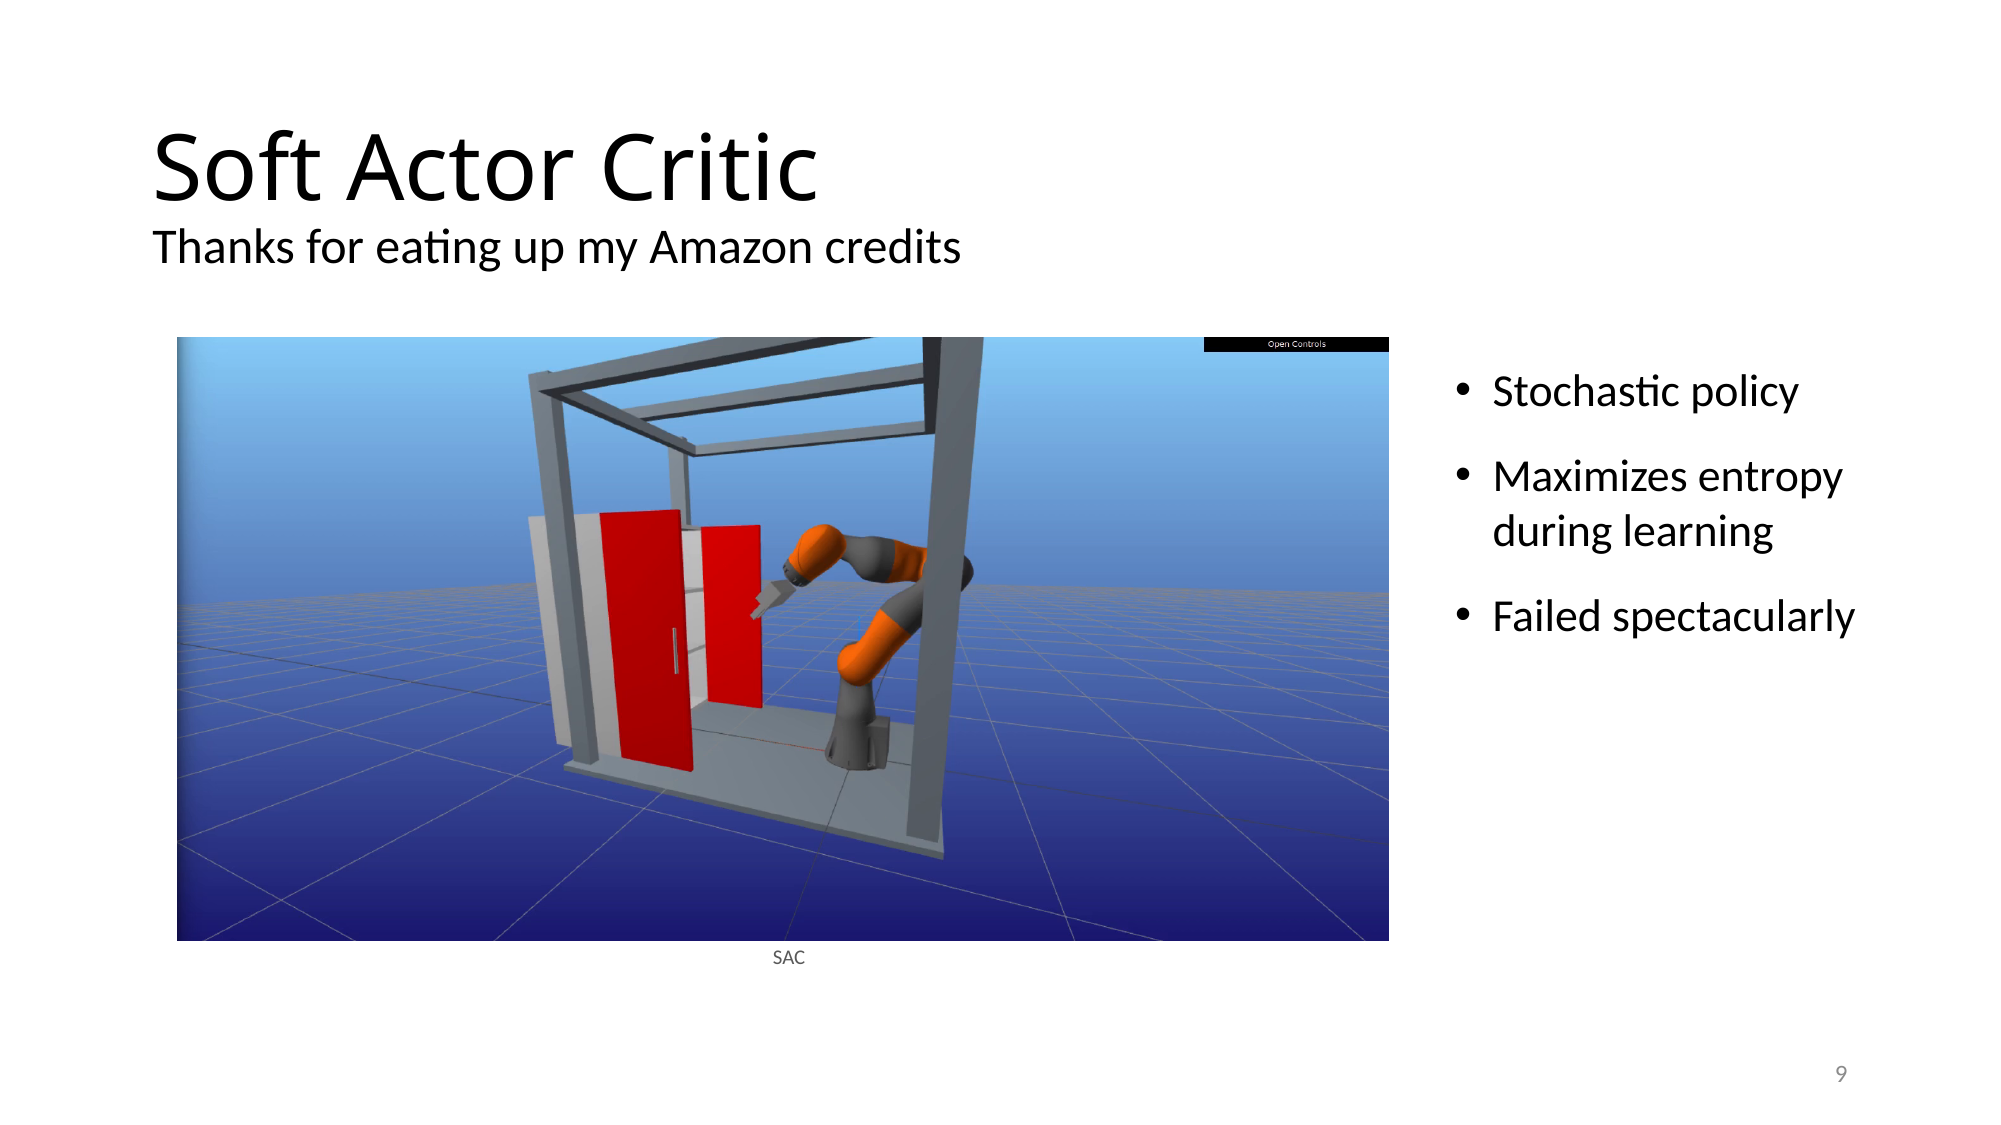

# Soft Actor Critic Thanks for eating up my Amazon credits
Stochastic policy
Maximizes entropy during learning
Failed spectacularly
SAC